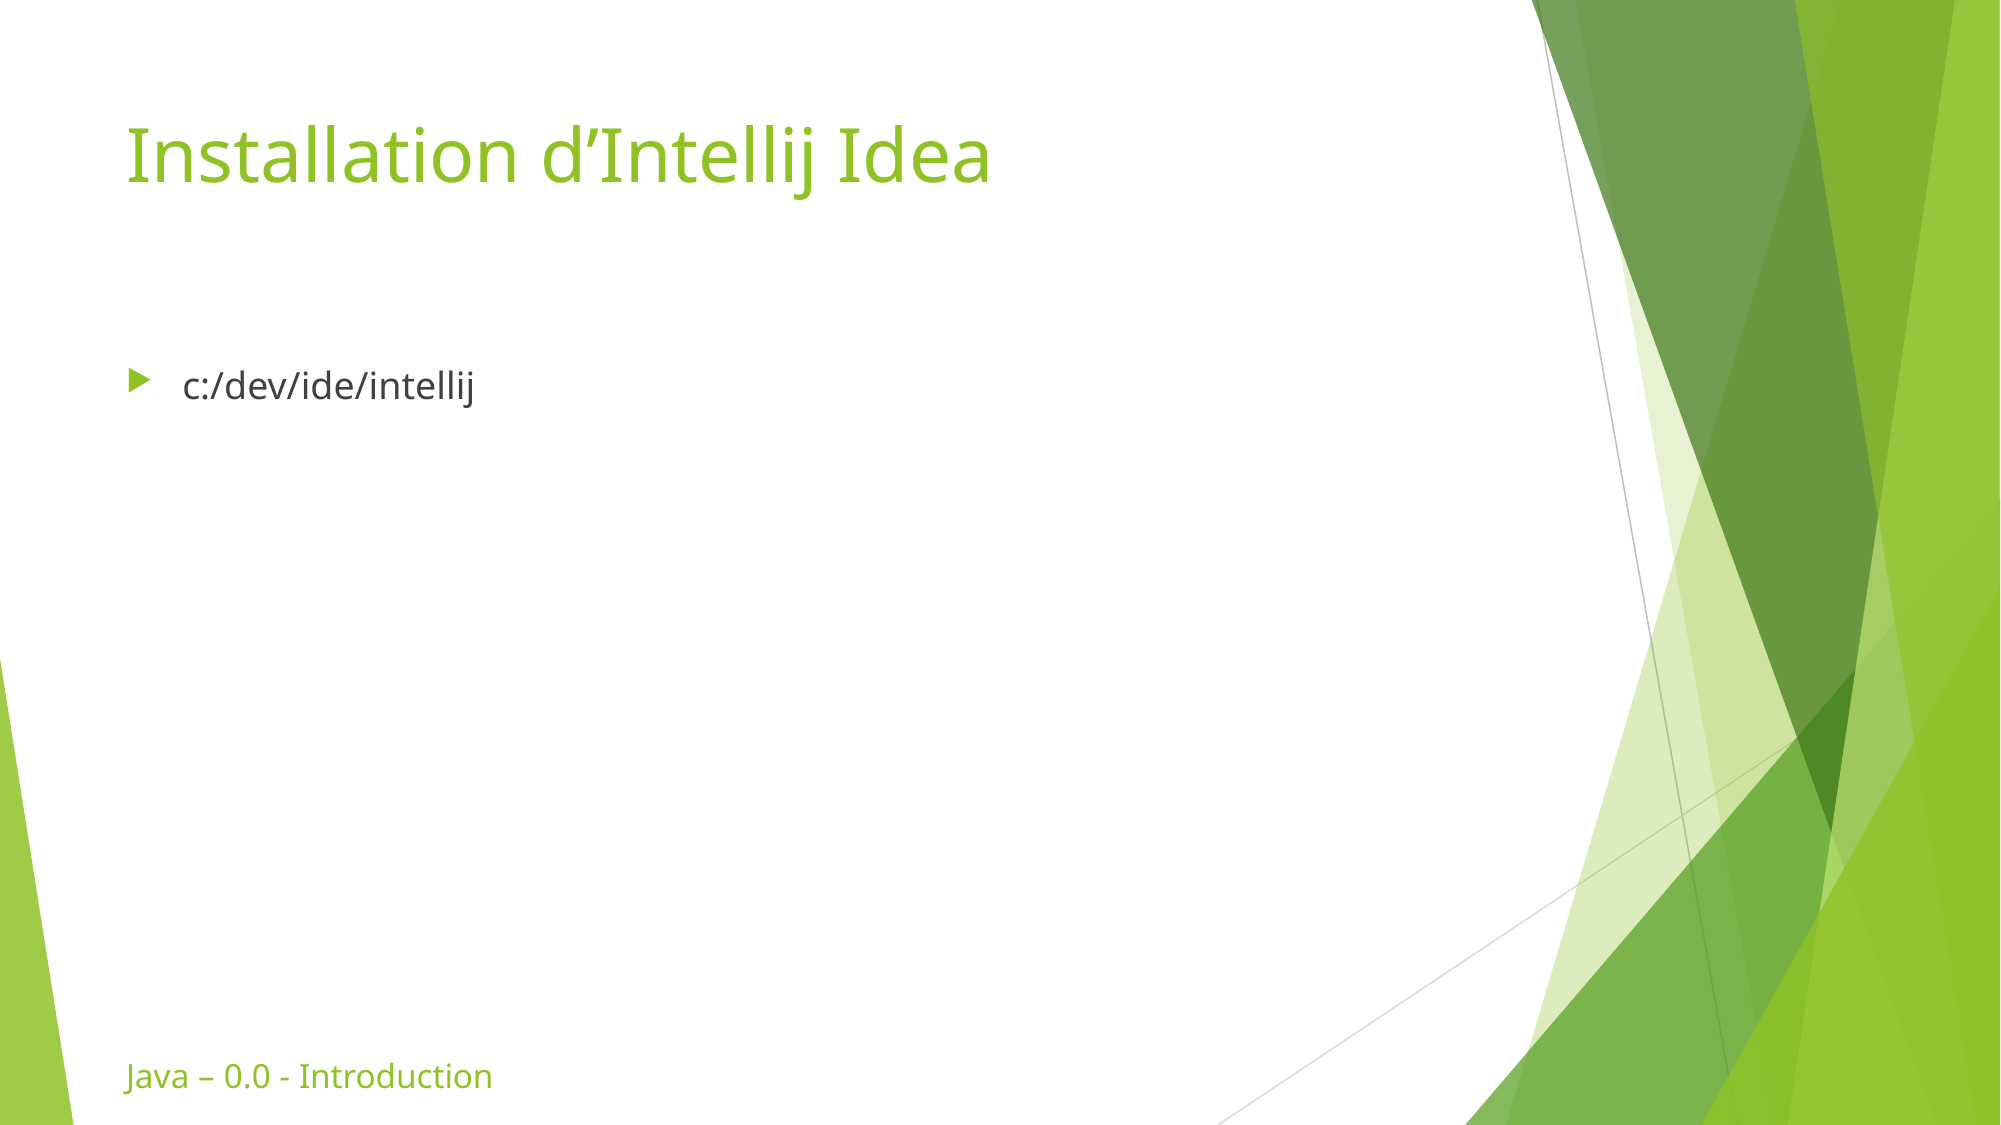

# Installation d’Intellij Idea
c:/dev/ide/intellij
Java – 0.0 - Introduction